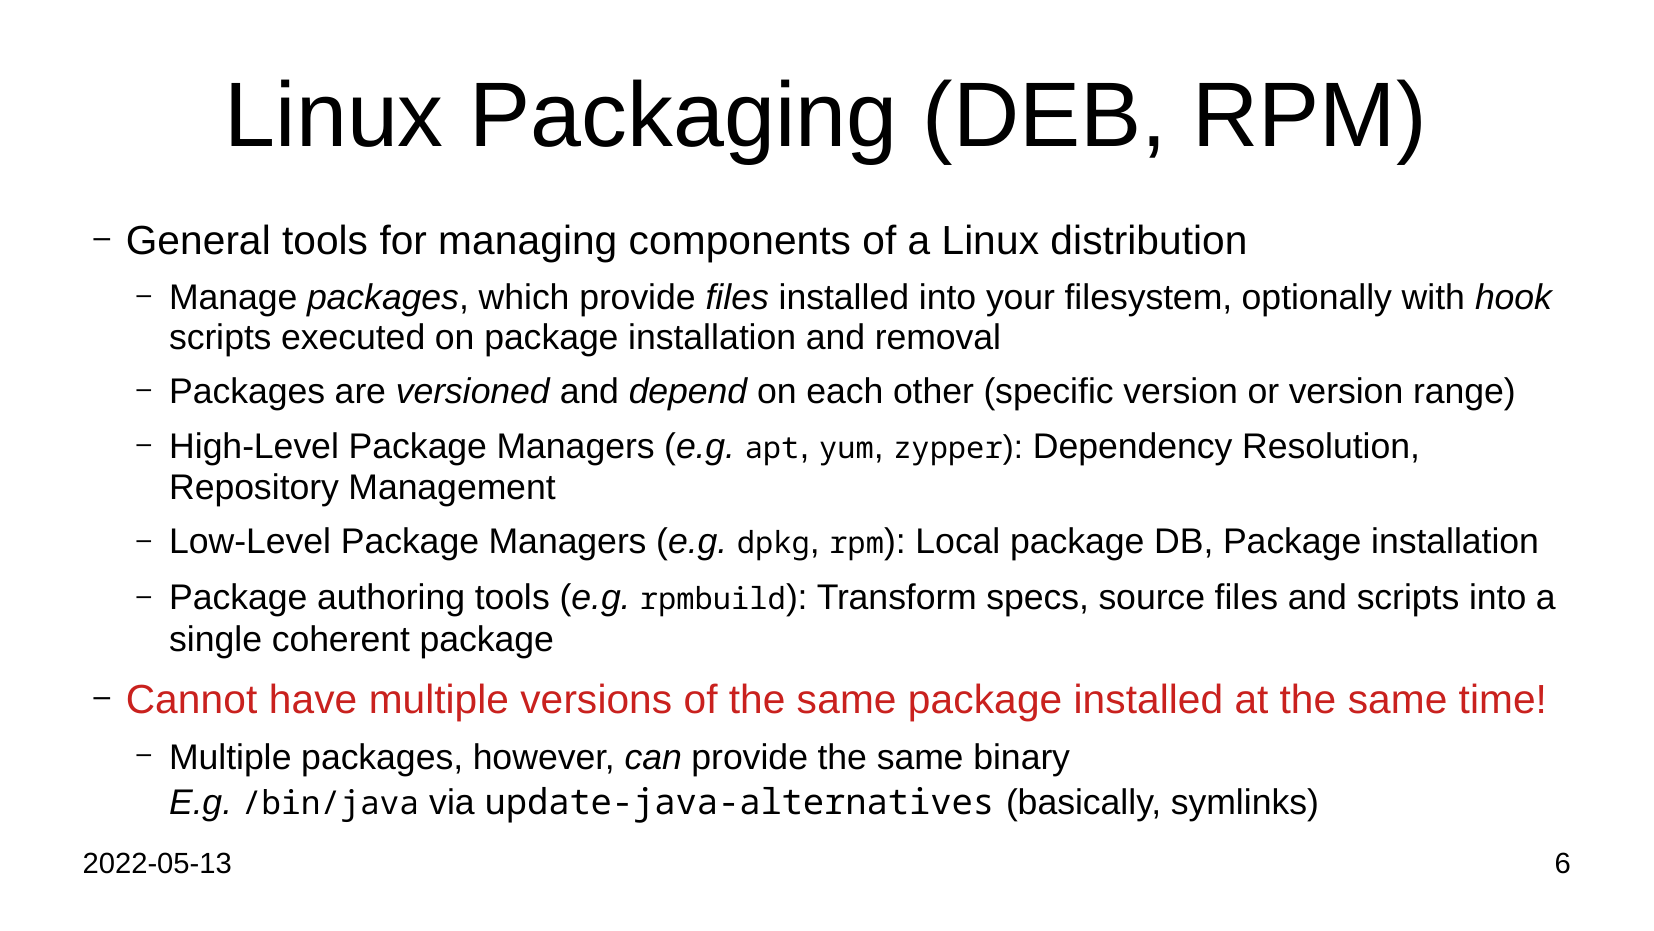

# Linux Packaging (DEB, RPM)
General tools for managing components of a Linux distribution
Manage packages, which provide files installed into your filesystem, optionally with hook scripts executed on package installation and removal
Packages are versioned and depend on each other (specific version or version range)
High-Level Package Managers (e.g. apt, yum, zypper): Dependency Resolution, Repository Management
Low-Level Package Managers (e.g. dpkg, rpm): Local package DB, Package installation
Package authoring tools (e.g. rpmbuild): Transform specs, source files and scripts into a single coherent package
Cannot have multiple versions of the same package installed at the same time!
Multiple packages, however, can provide the same binary
E.g. /bin/java via update-java-alternatives (basically, symlinks)
2022-05-13
6